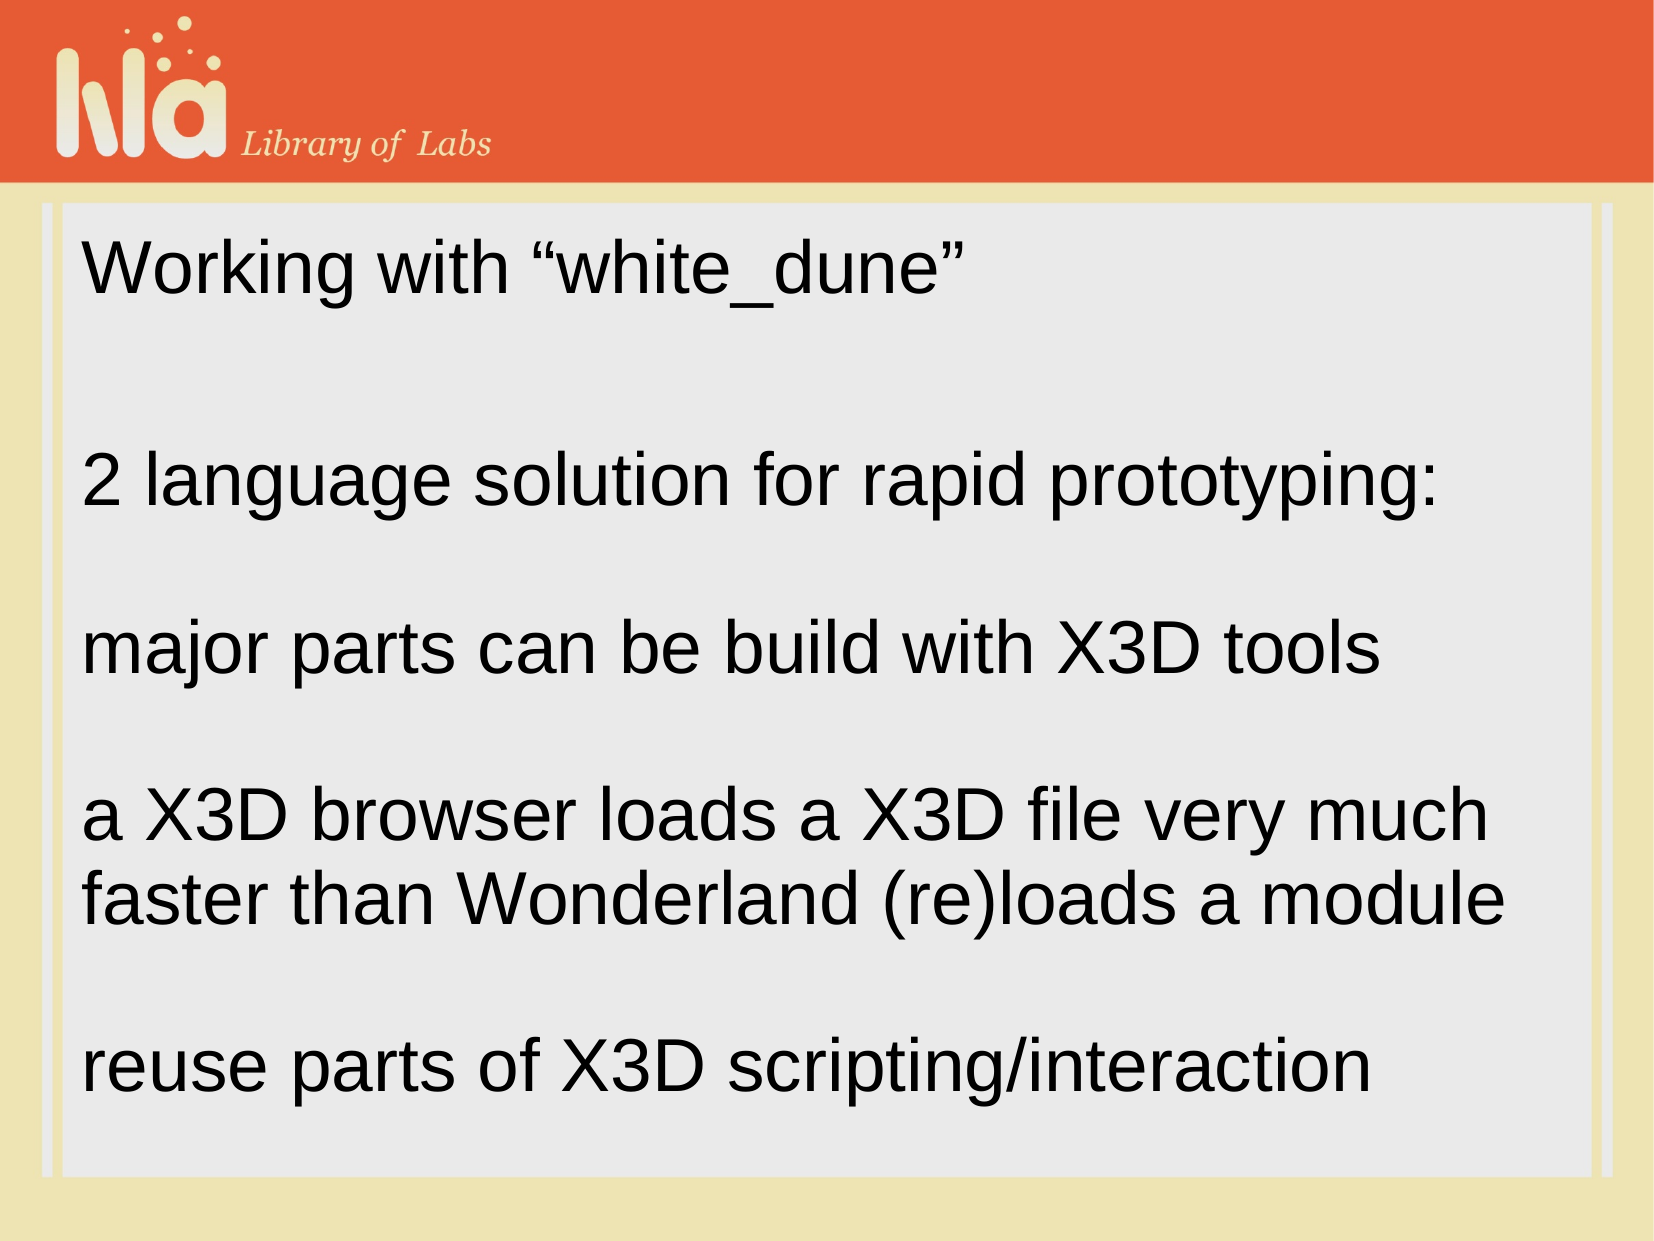

Working with “white_dune”
2 language solution for rapid prototyping:
major parts can be build with X3D tools
a X3D browser loads a X3D file very much
faster than Wonderland (re)loads a module
reuse parts of X3D scripting/interaction